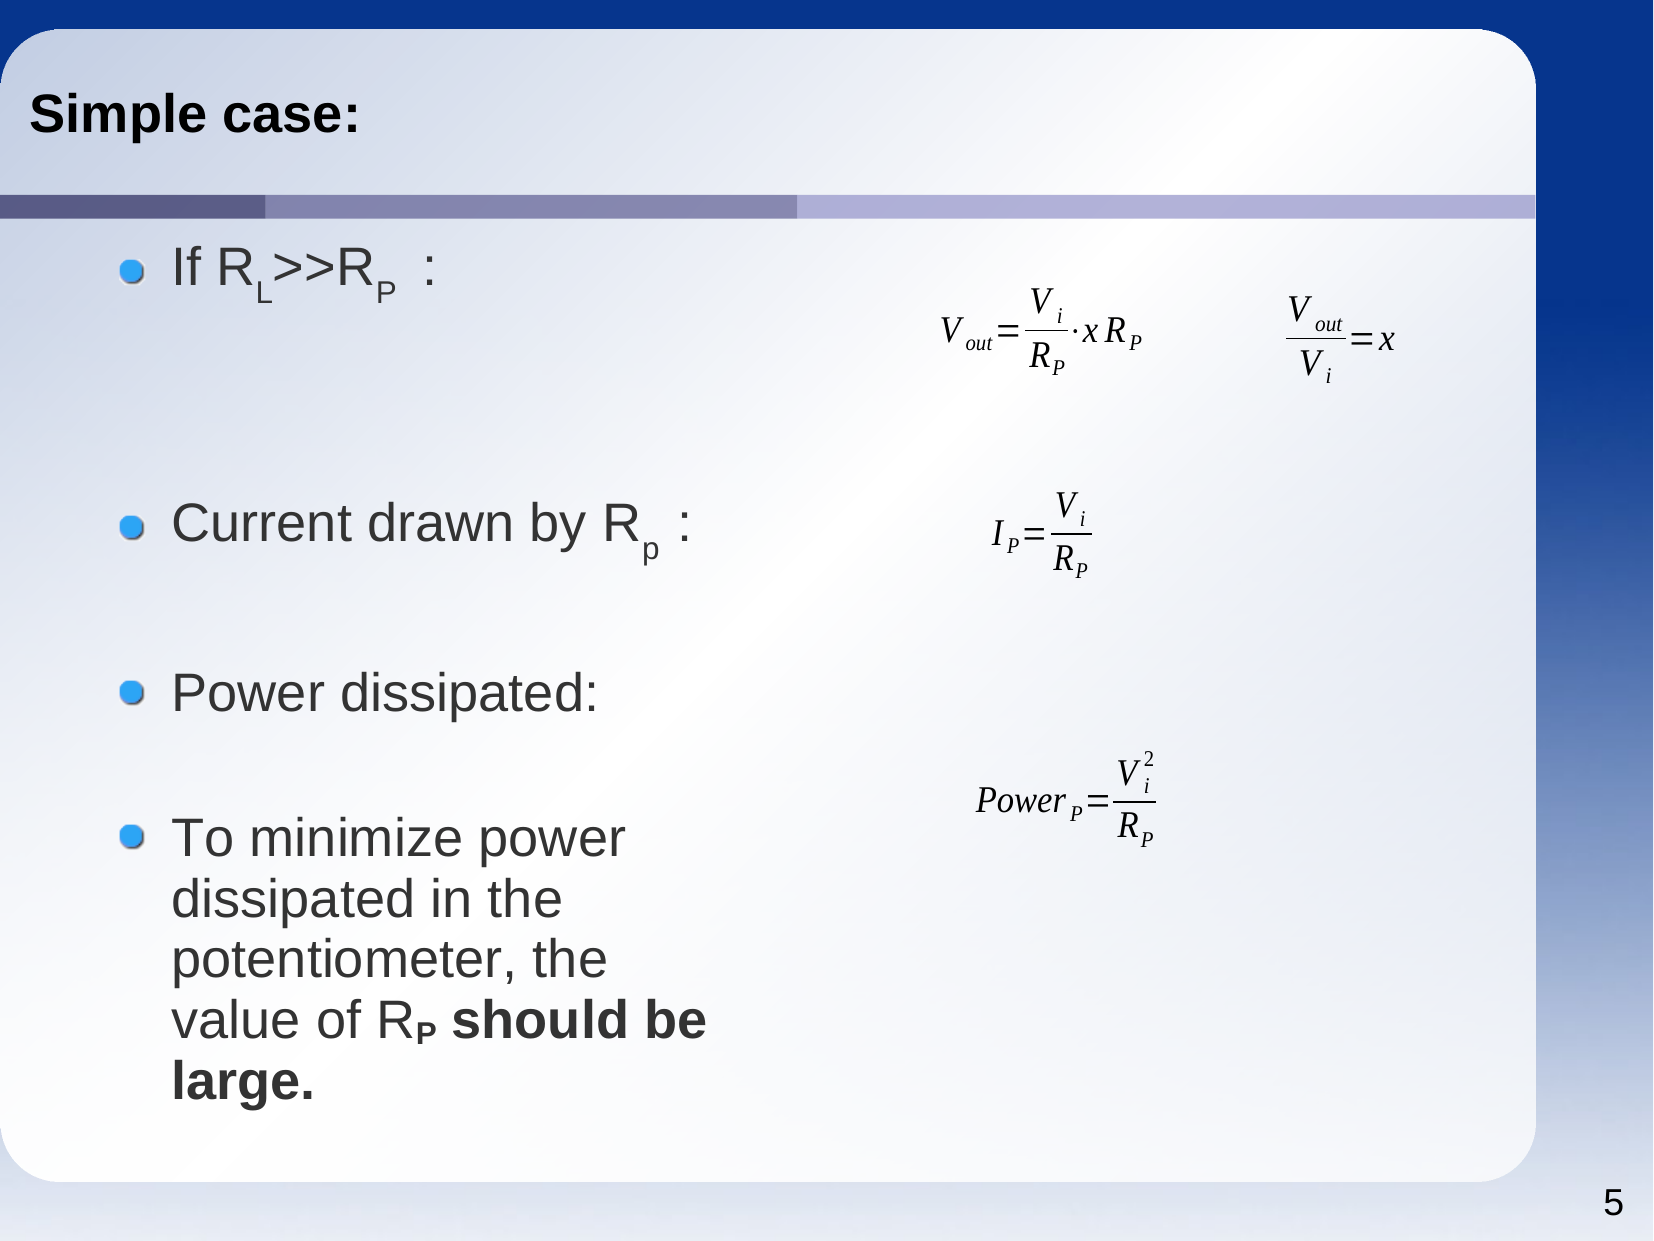

# Simple case:
If RL>>RP :
Current drawn by Rp :
Power dissipated:
To minimize power dissipated in the potentiometer, the value of RP should be large.
5